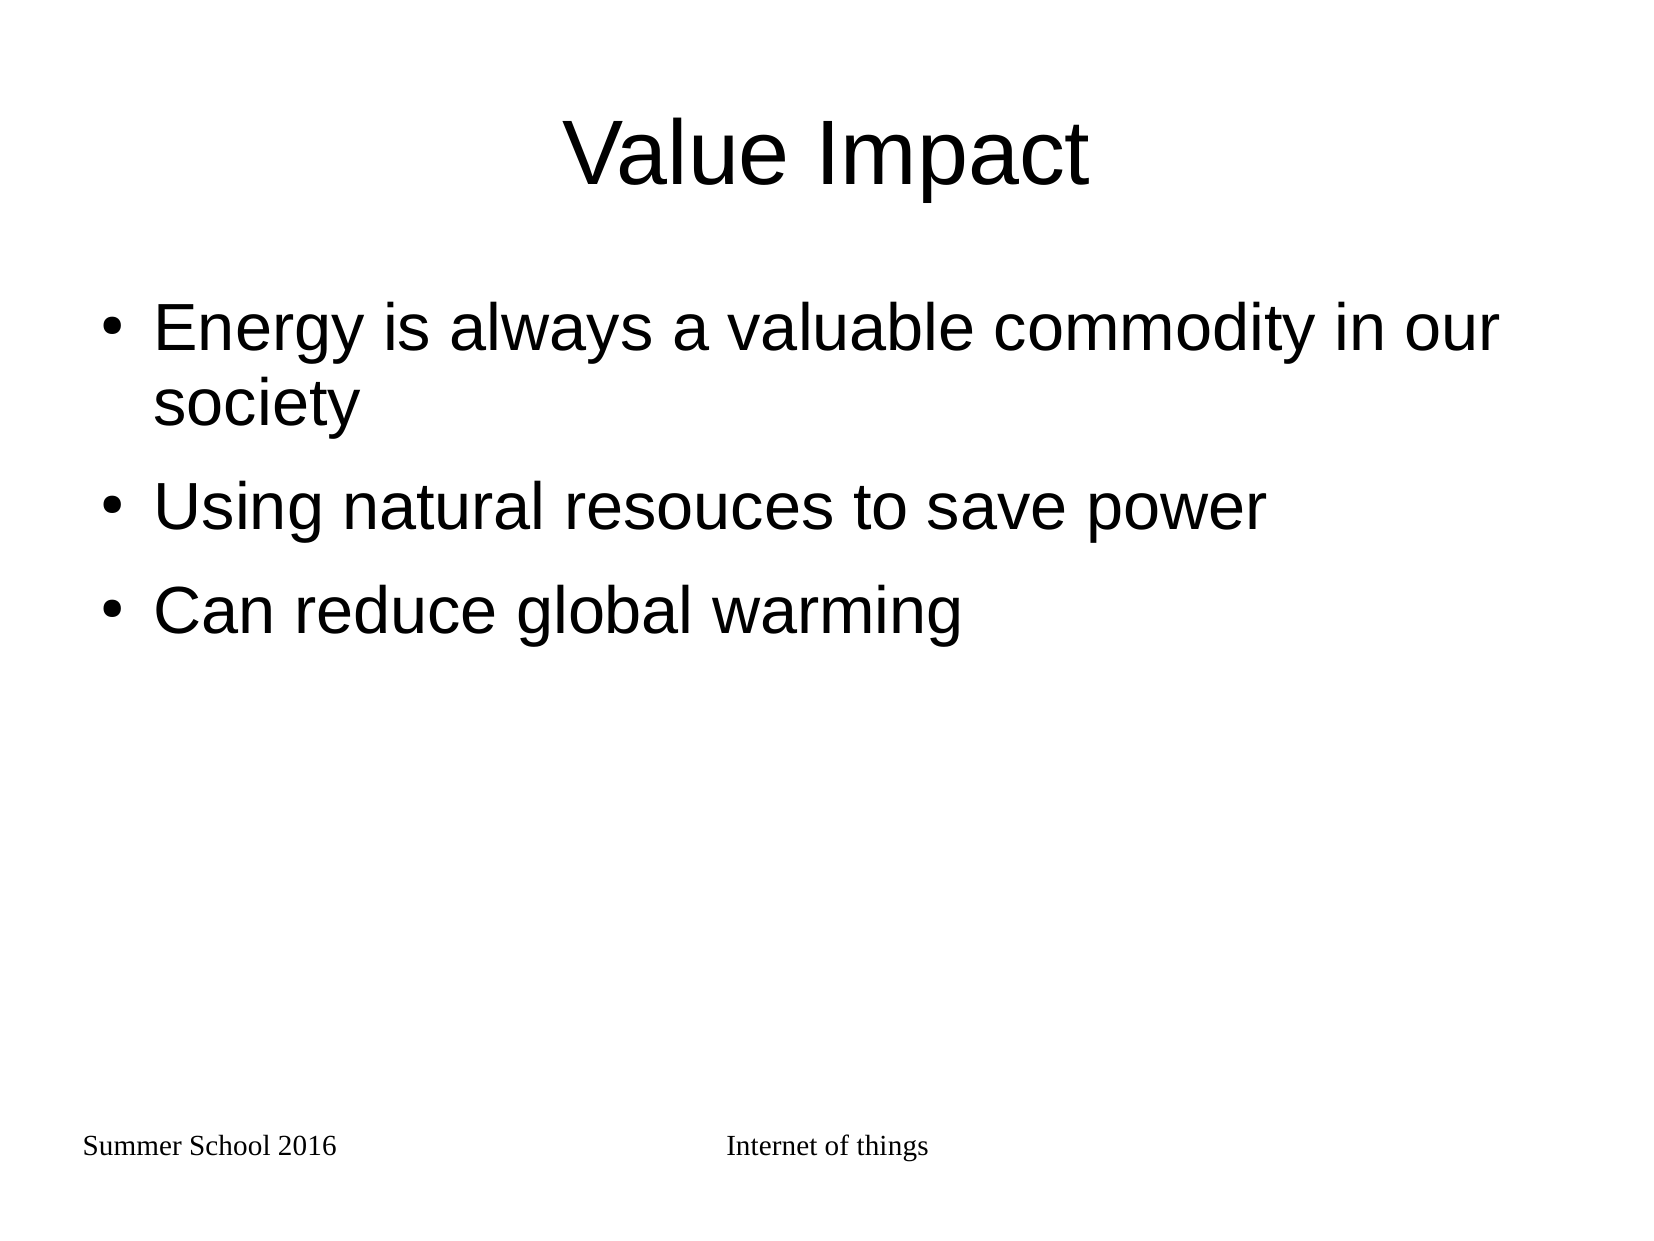

# Value Impact
Energy is always a valuable commodity in our society
Using natural resouces to save power
Can reduce global warming
Summer School 2016
Internet of things